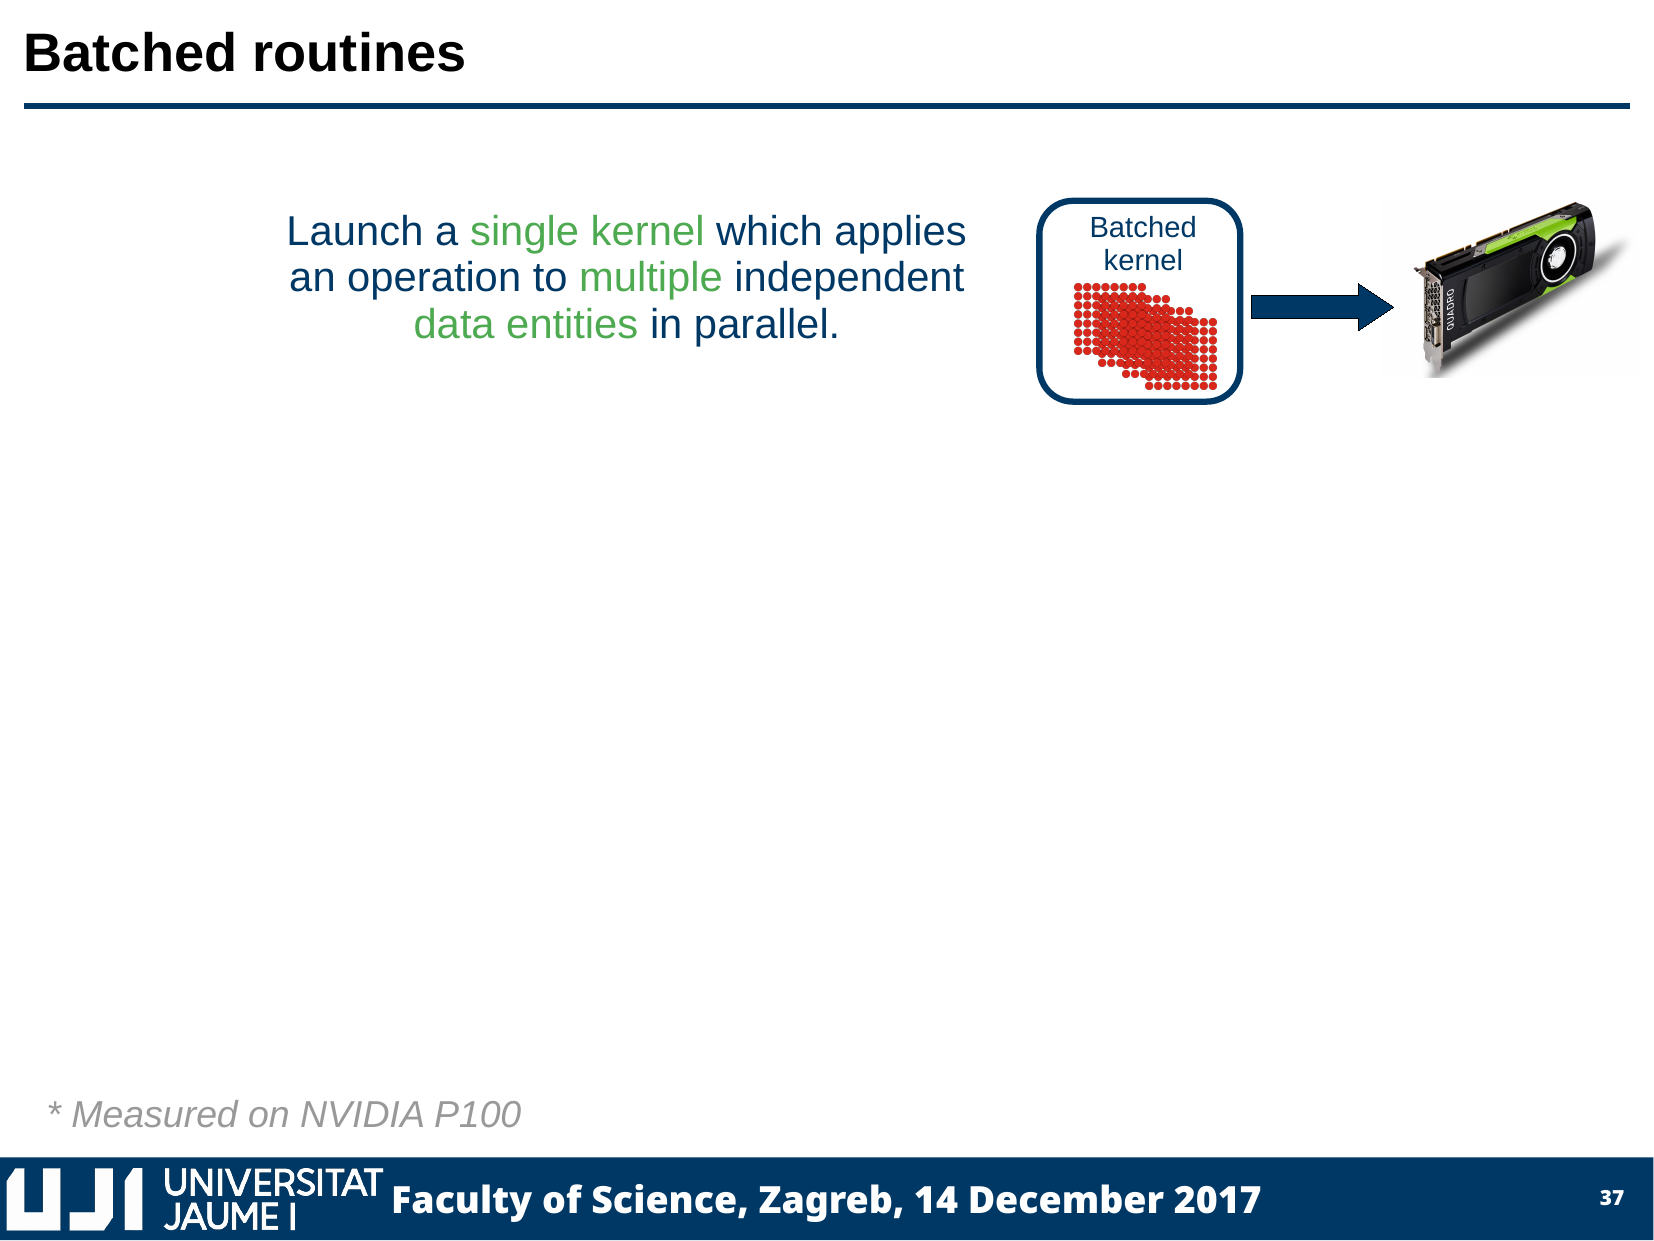

# Batched routines
Launch a single kernel which applies an operation to multiple independent data entities in parallel.
Batched kernel
* Measured on NVIDIA P100
Faculty of Science, Zagreb, 14 December 2017
37